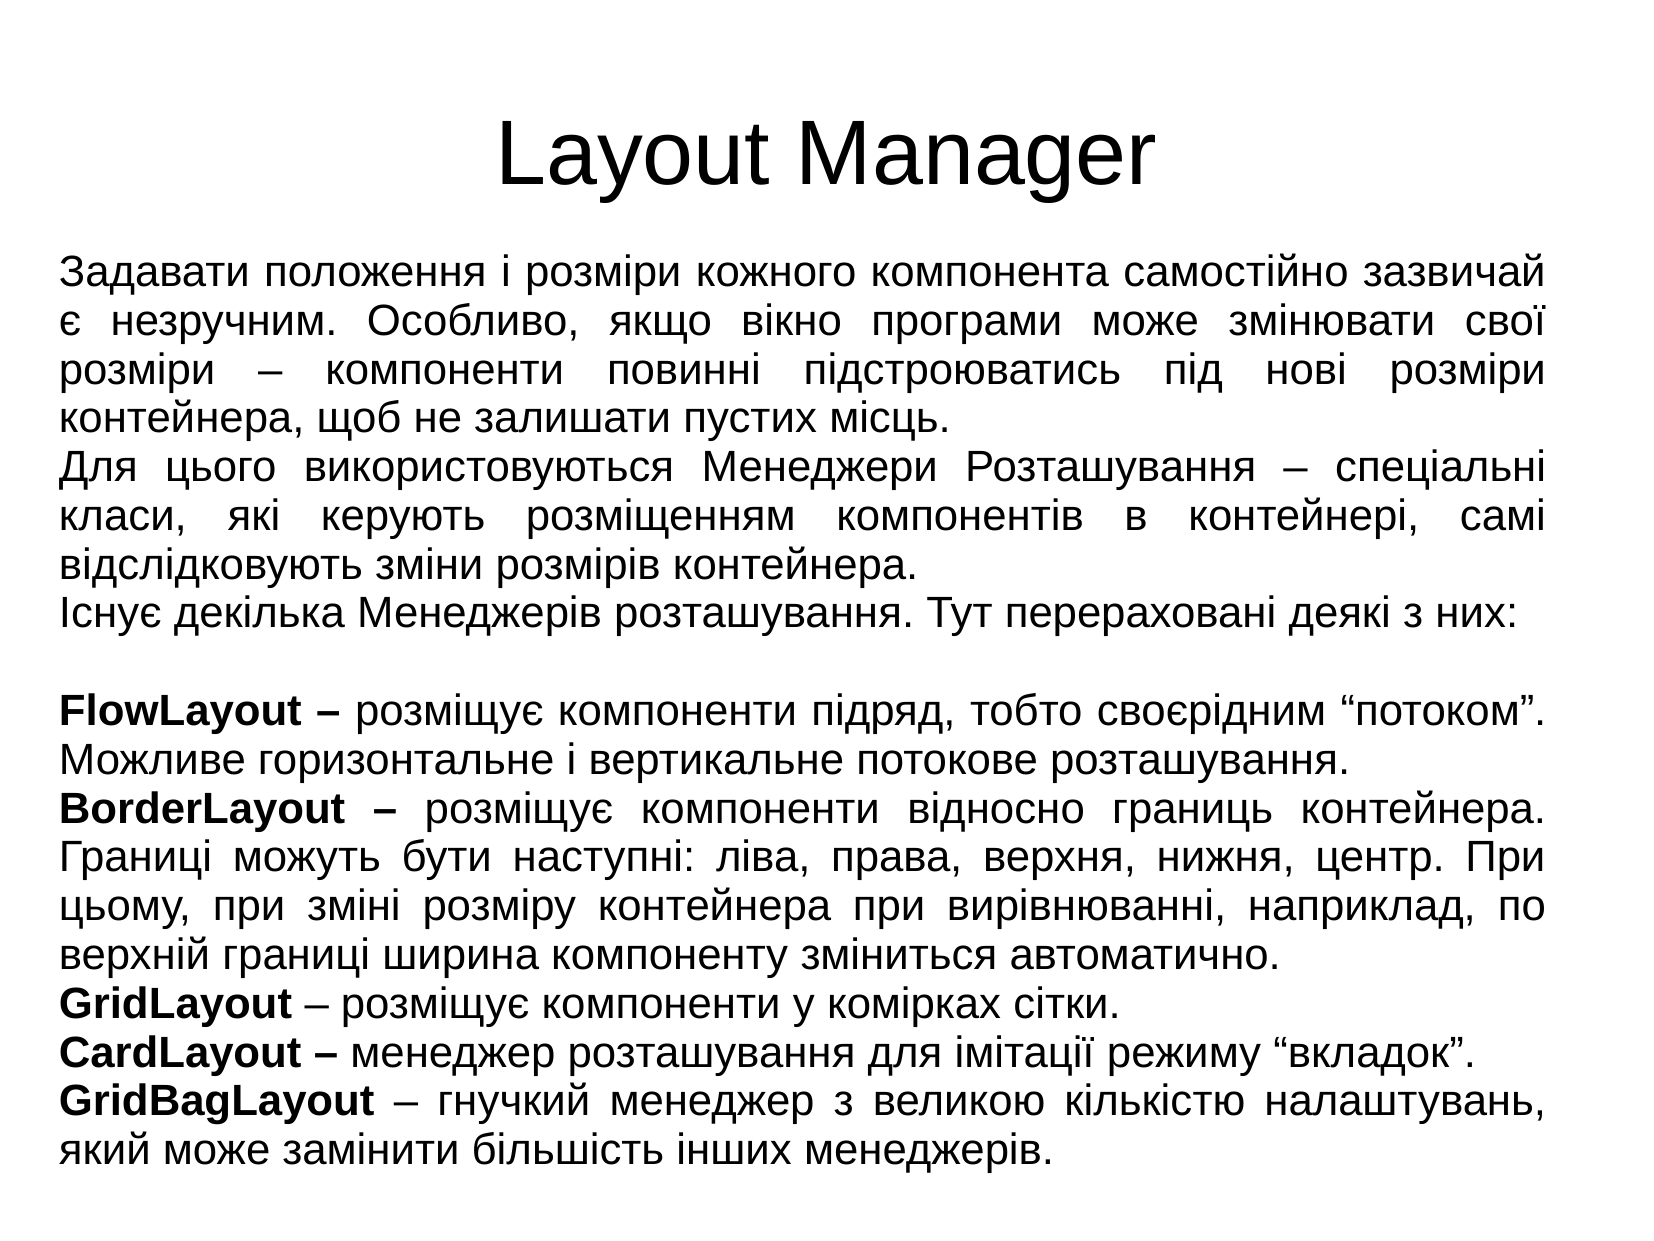

# Layout Manager
Задавати положення і розміри кожного компонента самостійно зазвичай є незручним. Особливо, якщо вікно програми може змінювати свої розміри – компоненти повинні підстроюватись під нові розміри контейнера, щоб не залишати пустих місць.
Для цього використовуються Менеджери Розташування – спеціальні класи, які керують розміщенням компонентів в контейнері, самі відслідковують зміни розмірів контейнера.
Існує декілька Менеджерів розташування. Тут перераховані деякі з них:
FlowLayout – розміщує компоненти підряд, тобто своєрідним “потоком”. Можливе горизонтальне і вертикальне потокове розташування.
BorderLayout – розміщує компоненти відносно границь контейнера. Границі можуть бути наступні: ліва, права, верхня, нижня, центр. При цьому, при зміні розміру контейнера при вирівнюванні, наприклад, по верхній границі ширина компоненту зміниться автоматично.
GridLayout – розміщує компоненти у комірках сітки.
CardLayout – менеджер розташування для імітації режиму “вкладок”.
GridBagLayout – гнучкий менеджер з великою кількістю налаштувань, який може замінити більшість інших менеджерів.